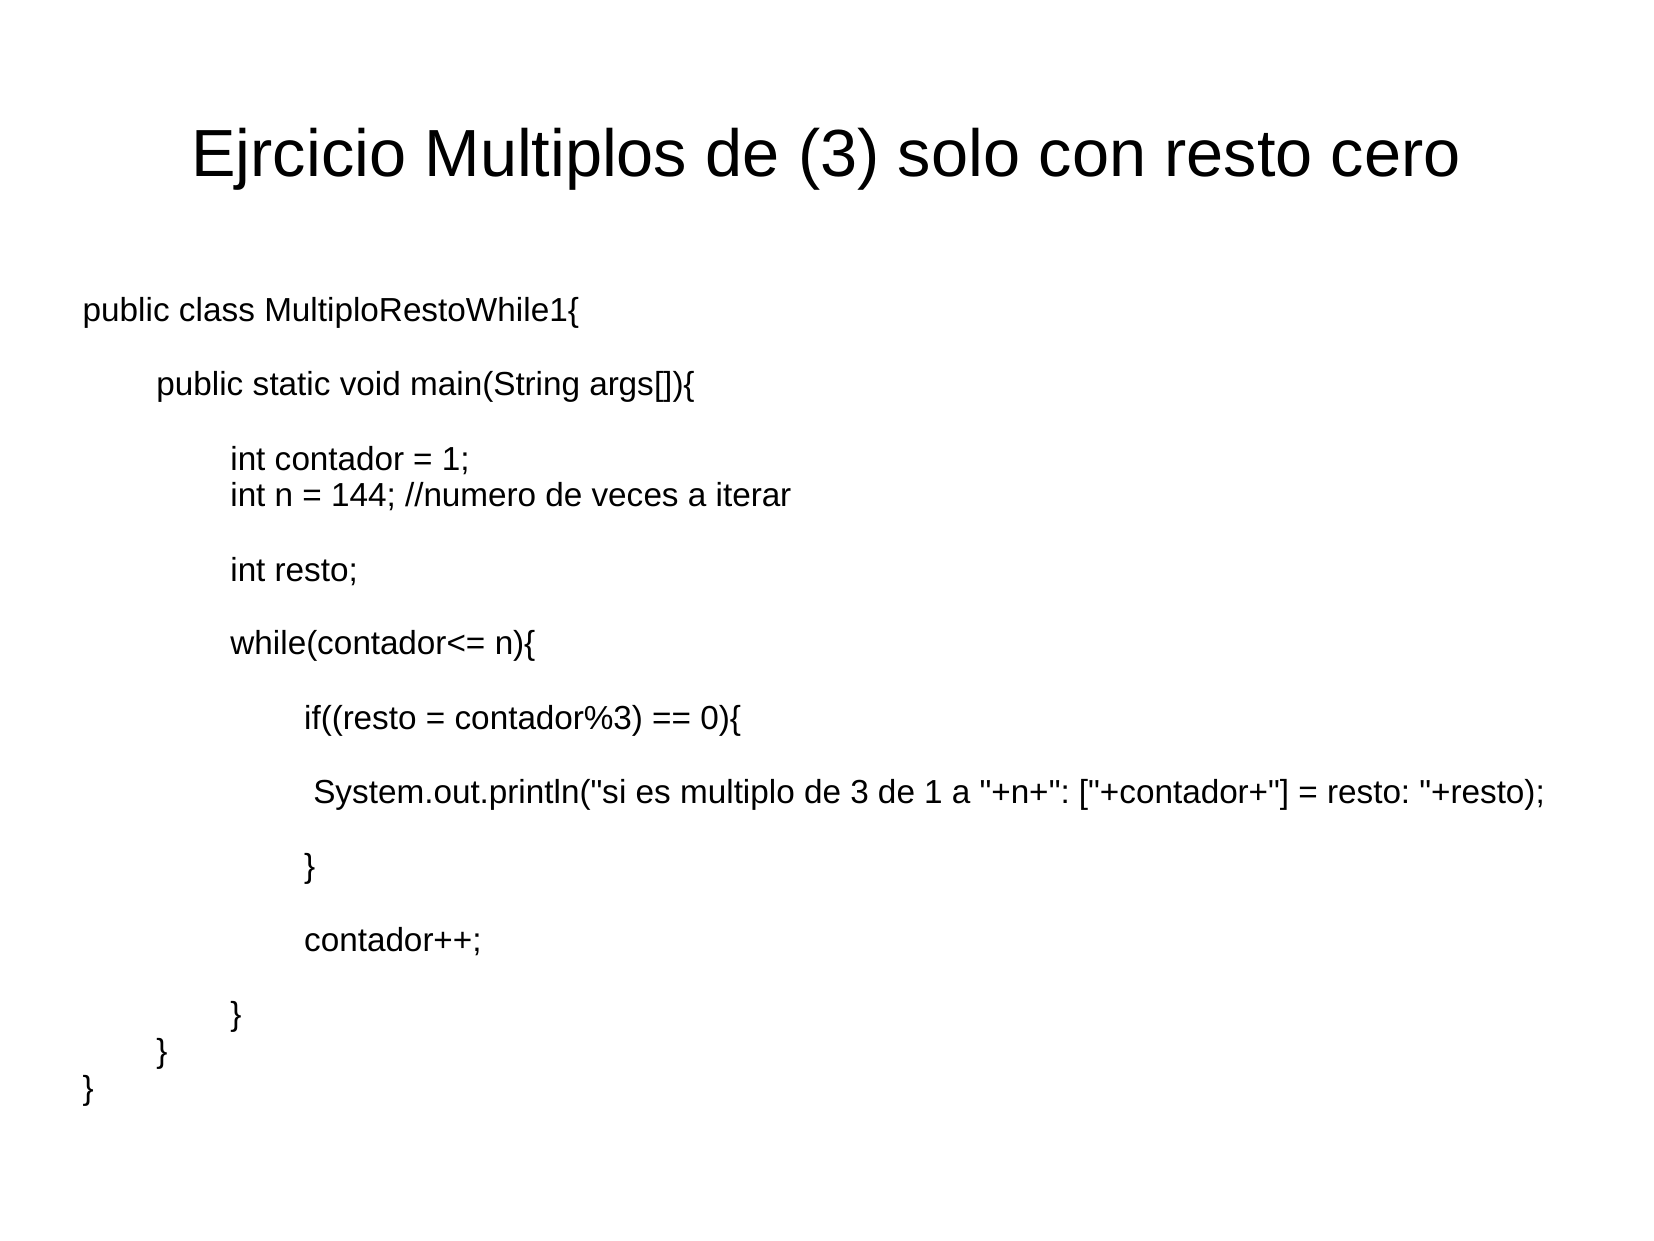

# Ejrcicio Multiplos de (3) solo con resto cero
public class MultiploRestoWhile1{
	public static void main(String args[]){
		int contador = 1;
		int n = 144; //numero de veces a iterar
		int resto;
		while(contador<= n){
			if((resto = contador%3) == 0){
			 System.out.println("si es multiplo de 3 de 1 a "+n+": ["+contador+"] = resto: "+resto);
			}
			contador++;
		}
	}
}